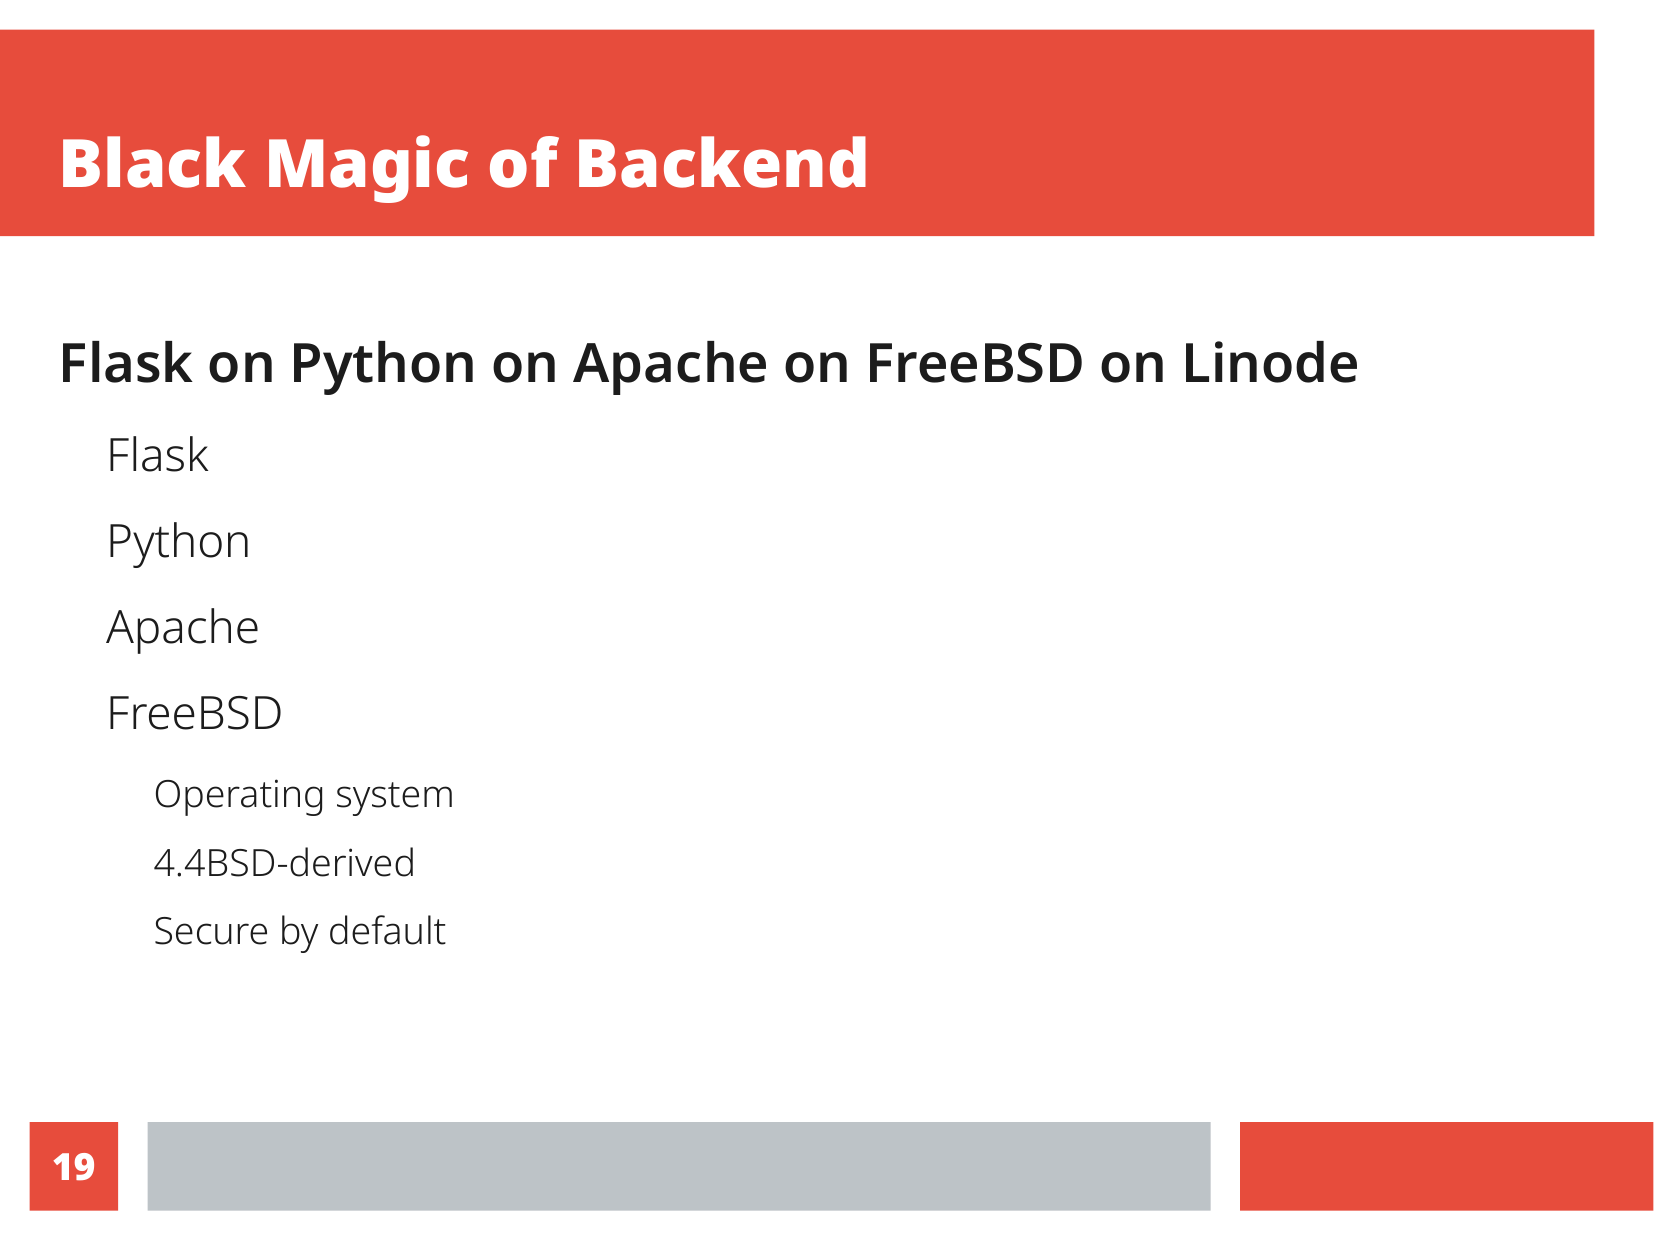

# Black Magic of Backend
Flask on Python on Apache on FreeBSD on Linode
Flask
Python
Apache
FreeBSD
Operating system
4.4BSD-derived
Secure by default
19